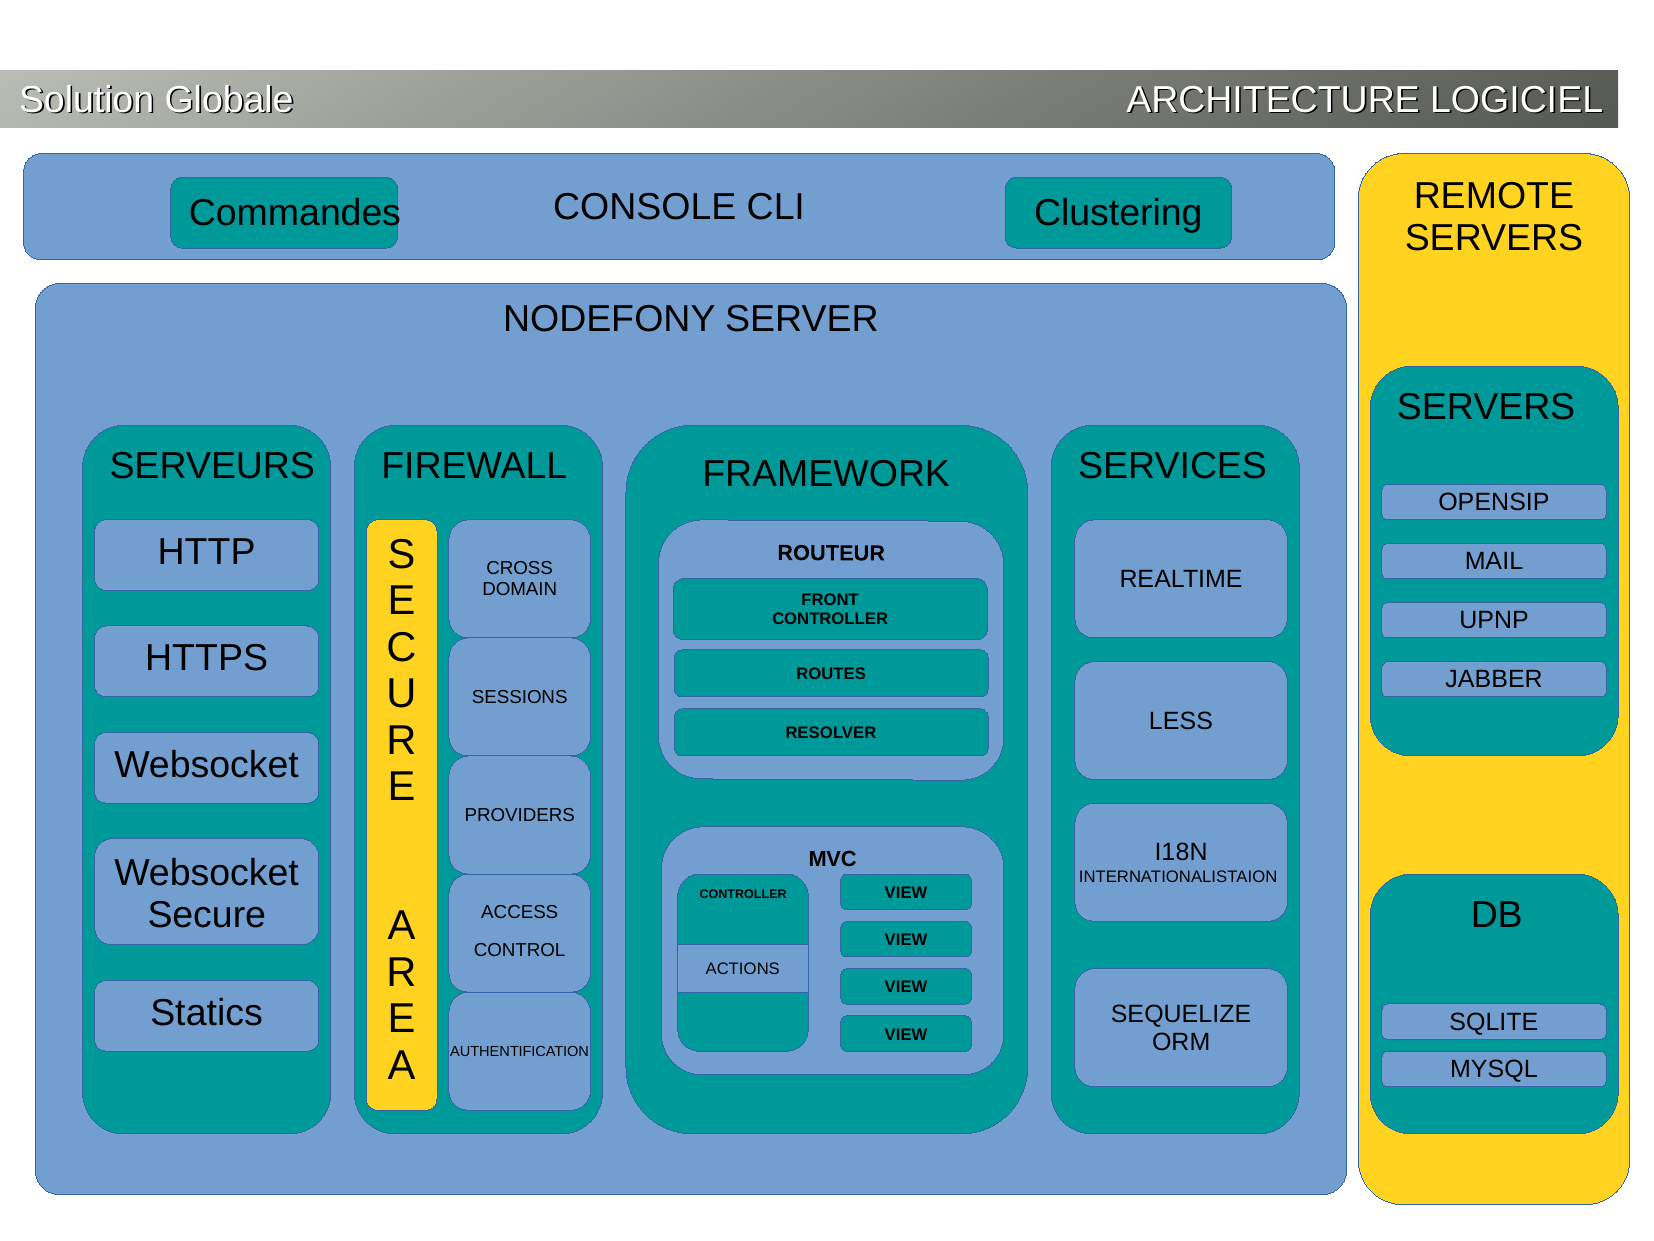

Solution Globale												ARCHITECTURE LOGICIEL
CONSOLE CLI
REMOTE
SERVERS
Commandes
Clustering
NODEFONY SERVER
SERVERS
SERVEURS
FIREWALL
 FRAMEWORK
SERVICES
OPENSIP
HTTP
S
E
C
U
R
E
A
R
E
A
CROSS
DOMAIN
REALTIME
ROUTEUR
MAIL
FRONT
CONTROLLER
UPNP
HTTPS
SESSIONS
ROUTES
LESS
JABBER
RESOLVER
Websocket
PROVIDERS
I18N
INTERNATIONALISTAION
MVC
Websocket
Secure
ACCESS
 CONTROL
	DB
CONTROLLER
VIEW
VIEW
ACTIONS
SEQUELIZE
ORM
VIEW
Statics
AUTHENTIFICATION
SQLITE
VIEW
MYSQL